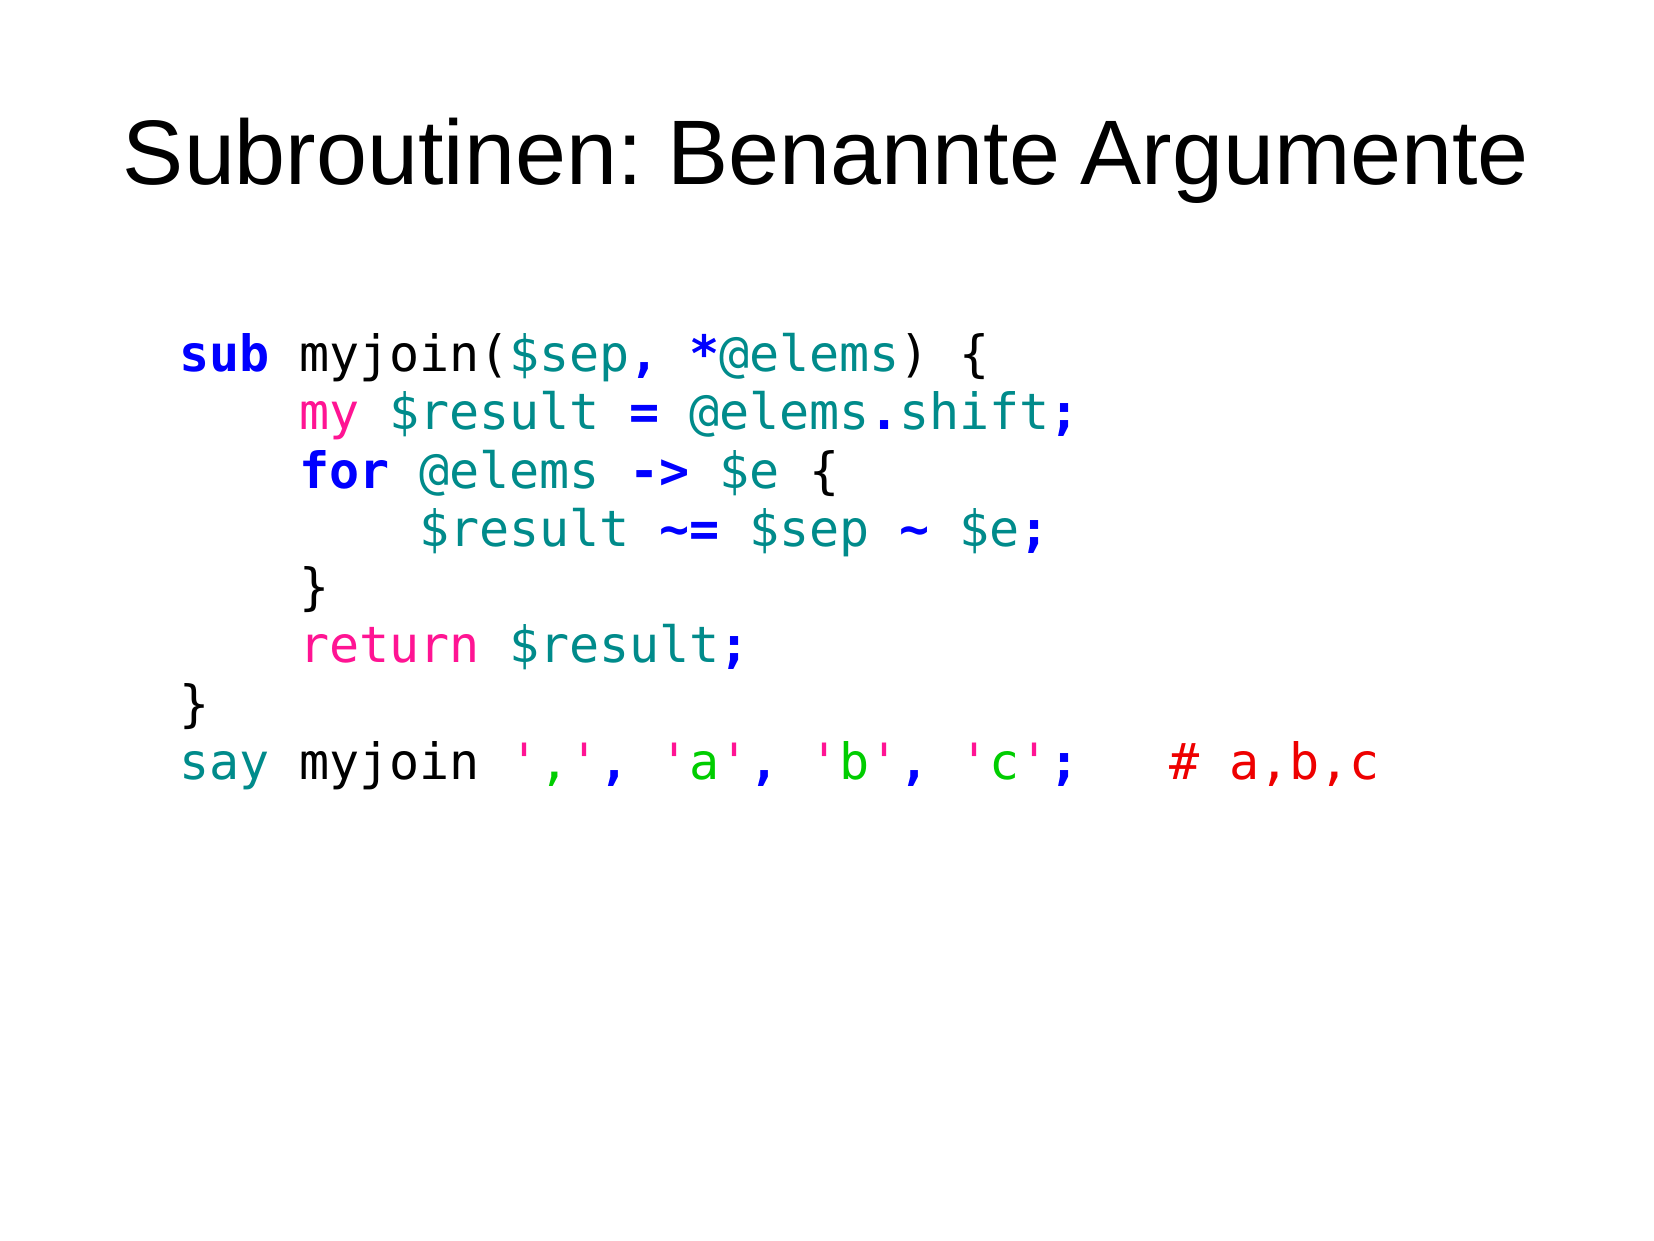

# Subroutinen: Benannte Argumente
sub myjoin($sep, *@elems) {
 my $result = @elems.shift;
 for @elems -> $e {
 $result ~= $sep ~ $e;
 }
 return $result;
}
say myjoin ',', 'a', 'b', 'c'; # a,b,c